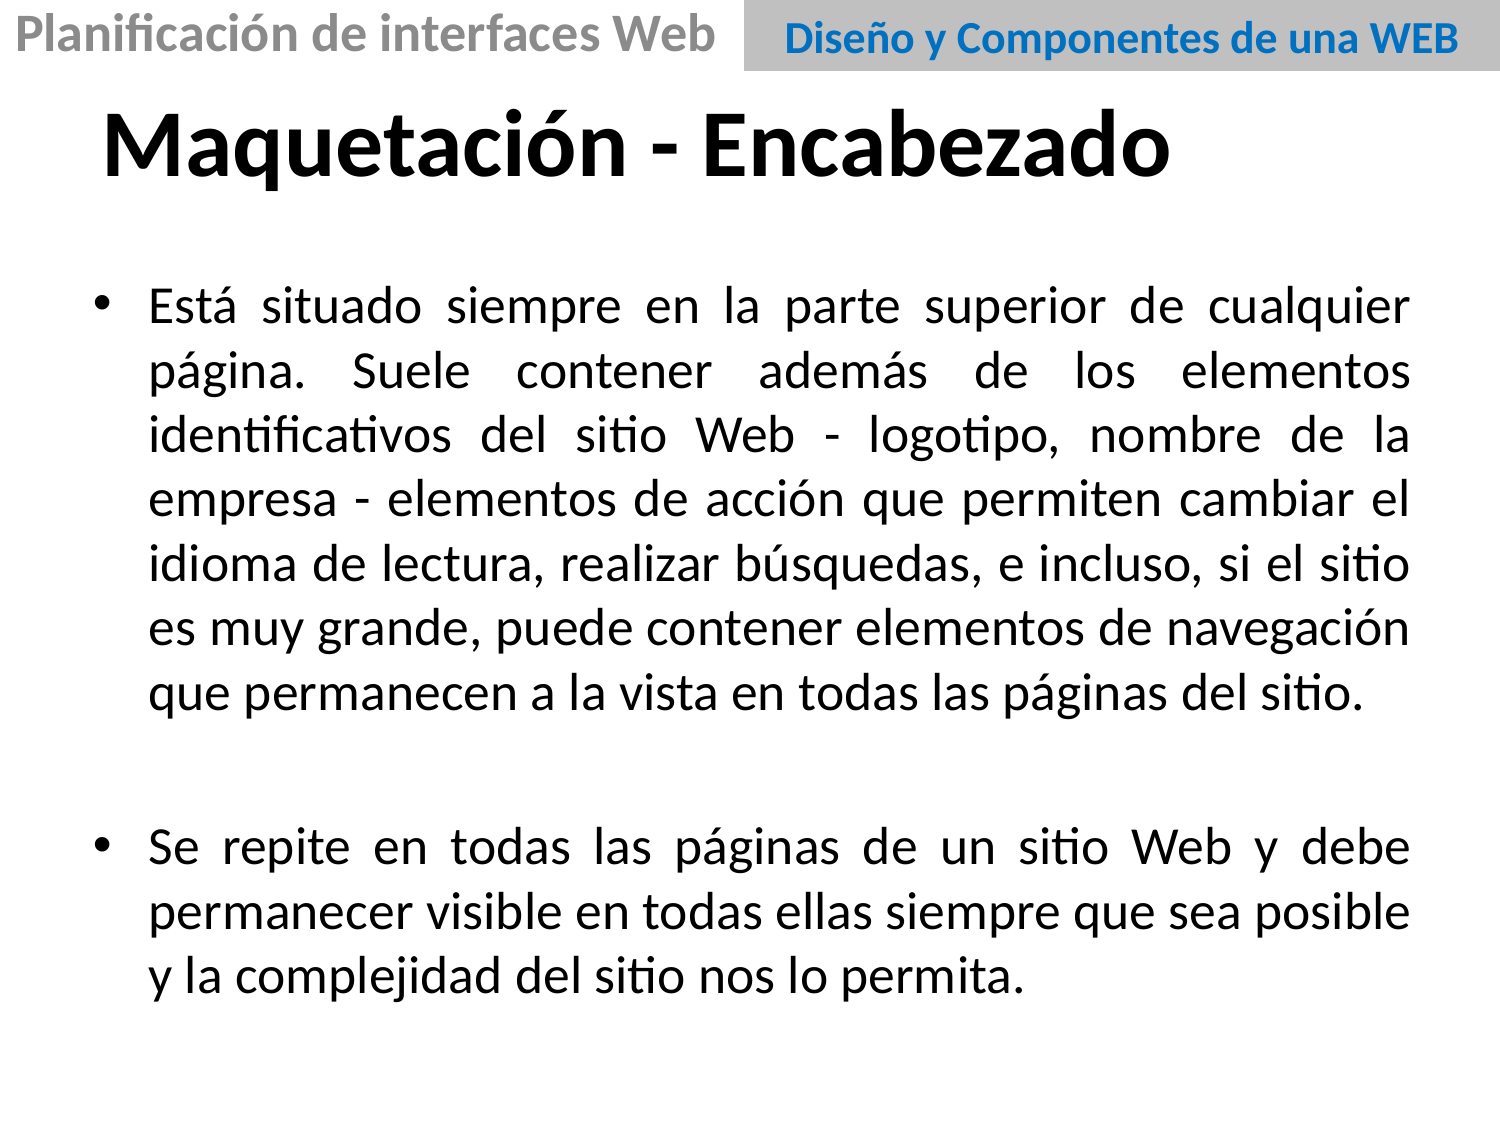

# Planificación de interfaces Web
Diseño y Componentes de una WEB
Maquetación - Encabezado
Está situado siempre en la parte superior de cualquier página. Suele contener además de los elementos identificativos del sitio Web - logotipo, nombre de la empresa - elementos de acción que permiten cambiar el idioma de lectura, realizar búsquedas, e incluso, si el sitio es muy grande, puede contener elementos de navegación que permanecen a la vista en todas las páginas del sitio.
Se repite en todas las páginas de un sitio Web y debe permanecer visible en todas ellas siempre que sea posible y la complejidad del sitio nos lo permita.